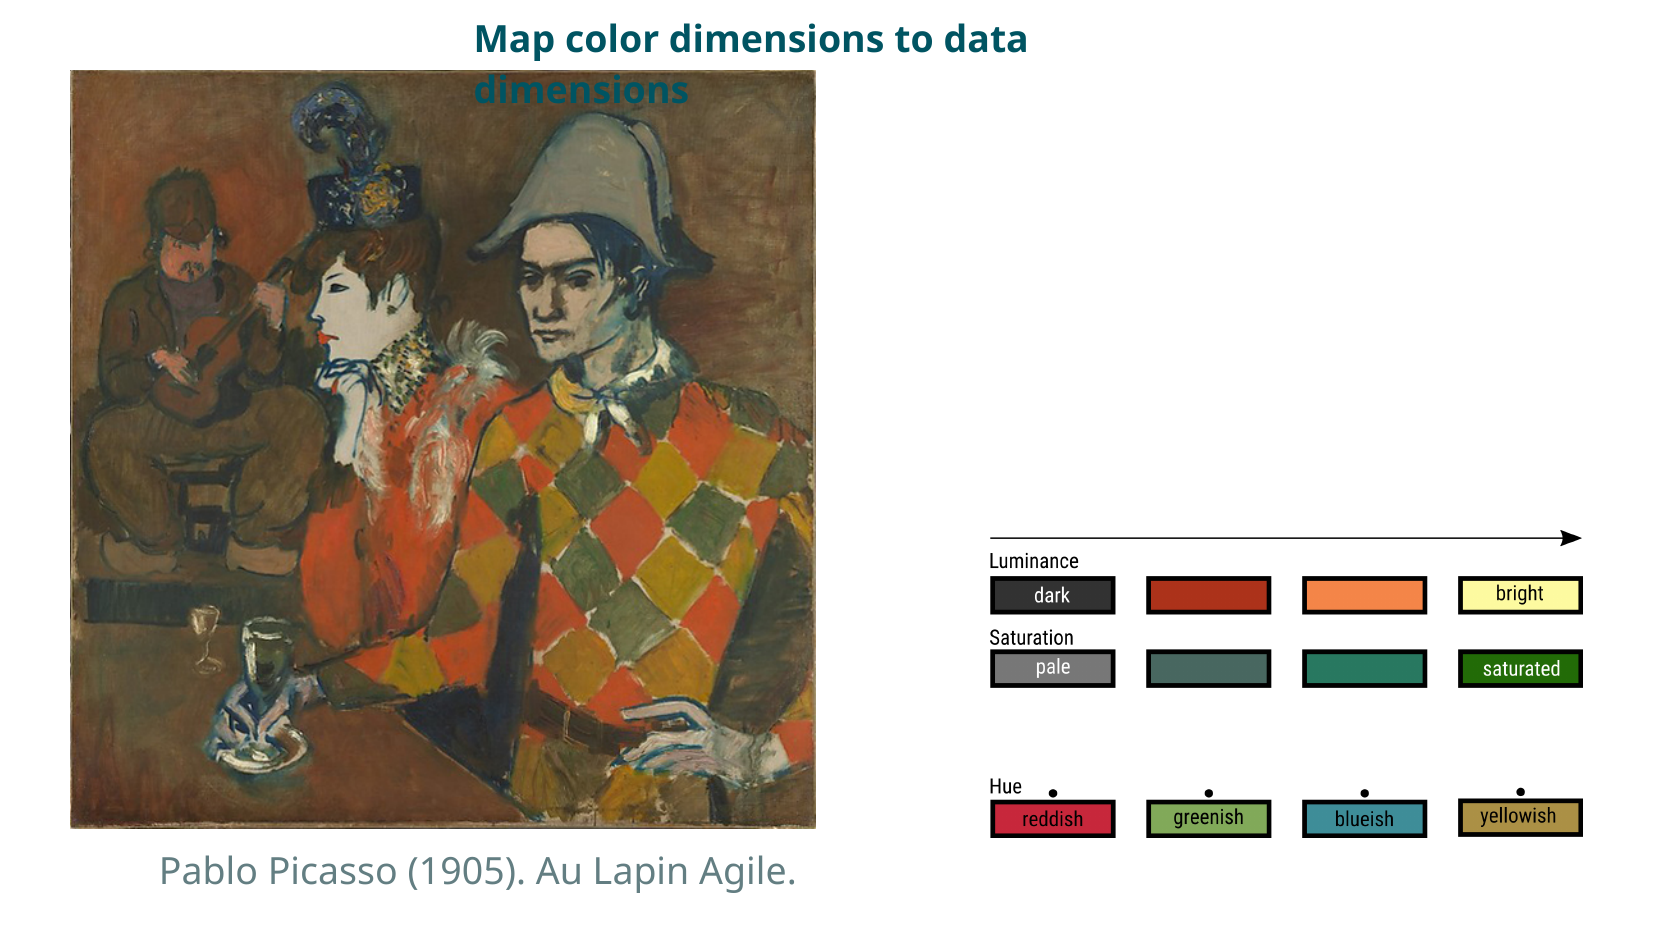

Map color dimensions to data dimensions
Pablo Picasso (1905). Au Lapin Agile.